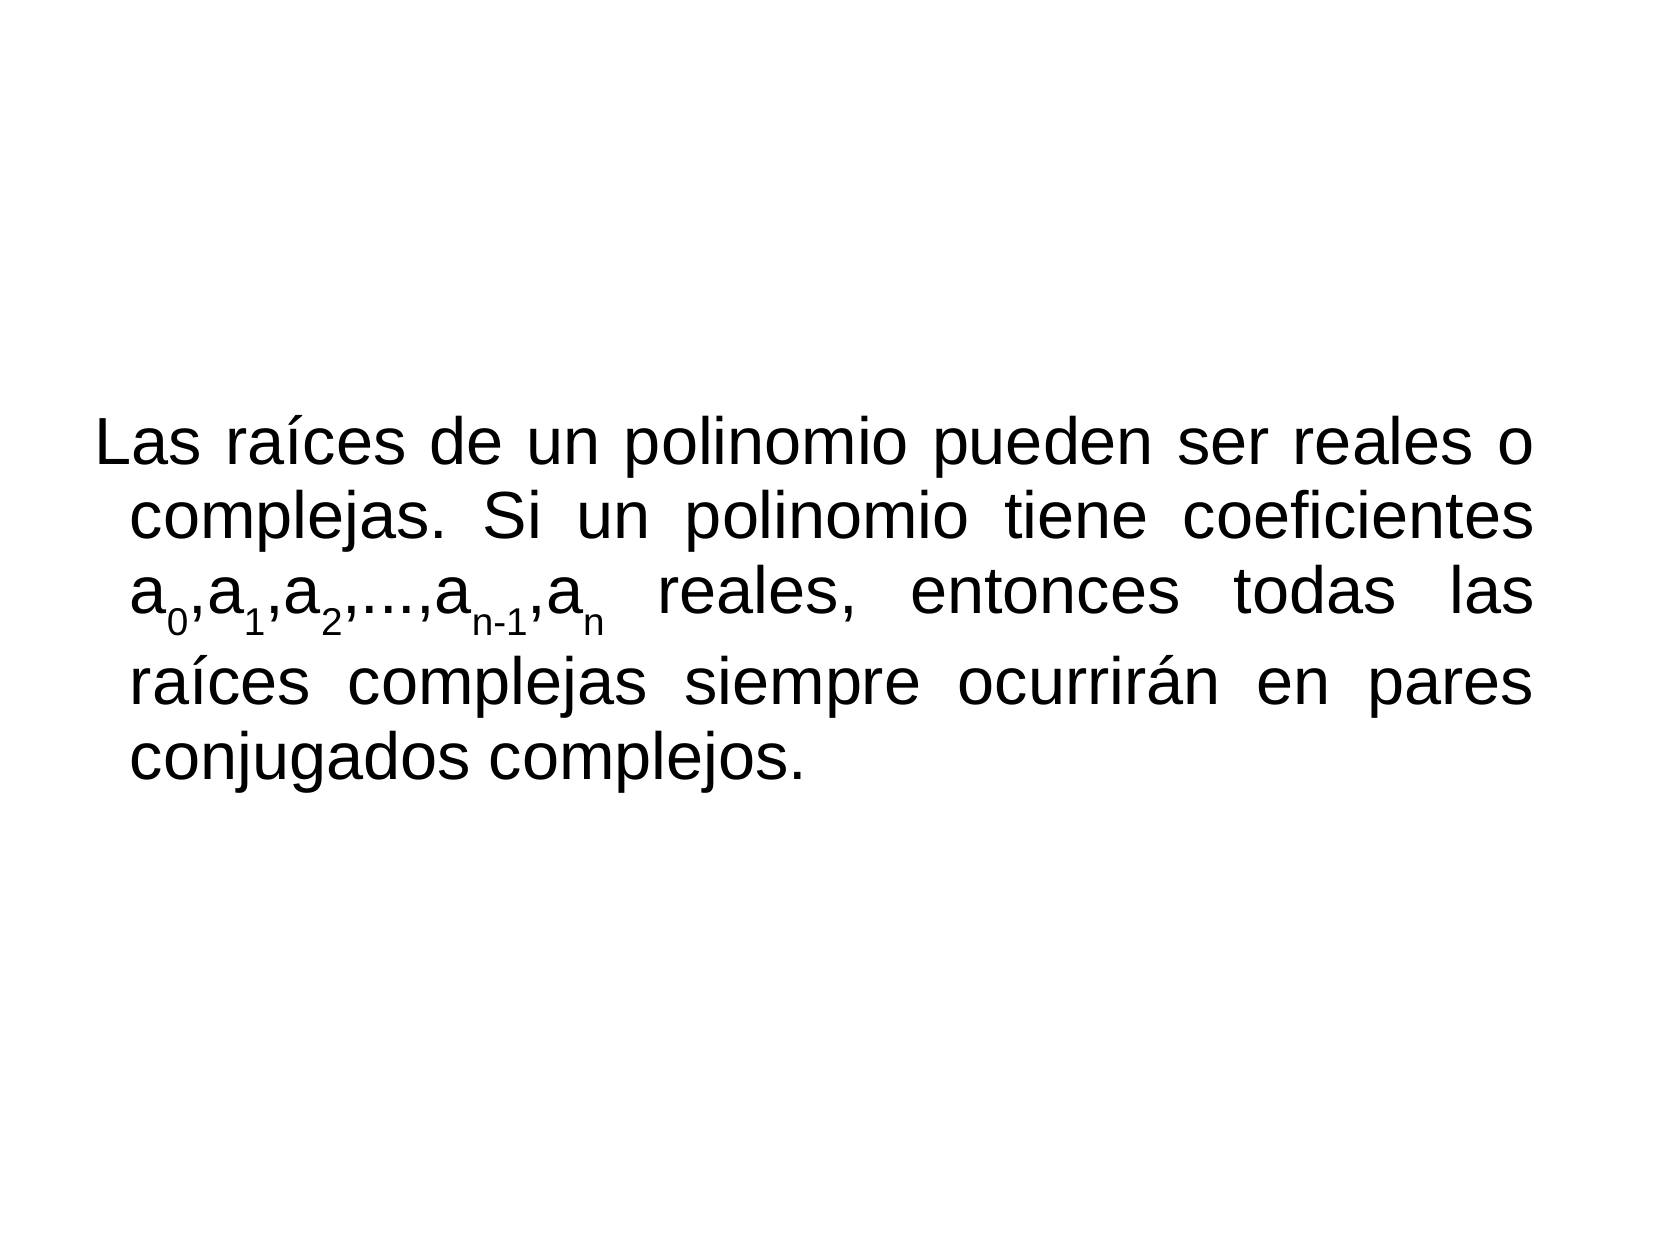

#
Las raíces de un polinomio pueden ser reales o complejas. Si un polinomio tiene coeficientes a0,a1,a2,...,an-1,an reales, entonces todas las raíces complejas siempre ocurrirán en pares conjugados complejos.